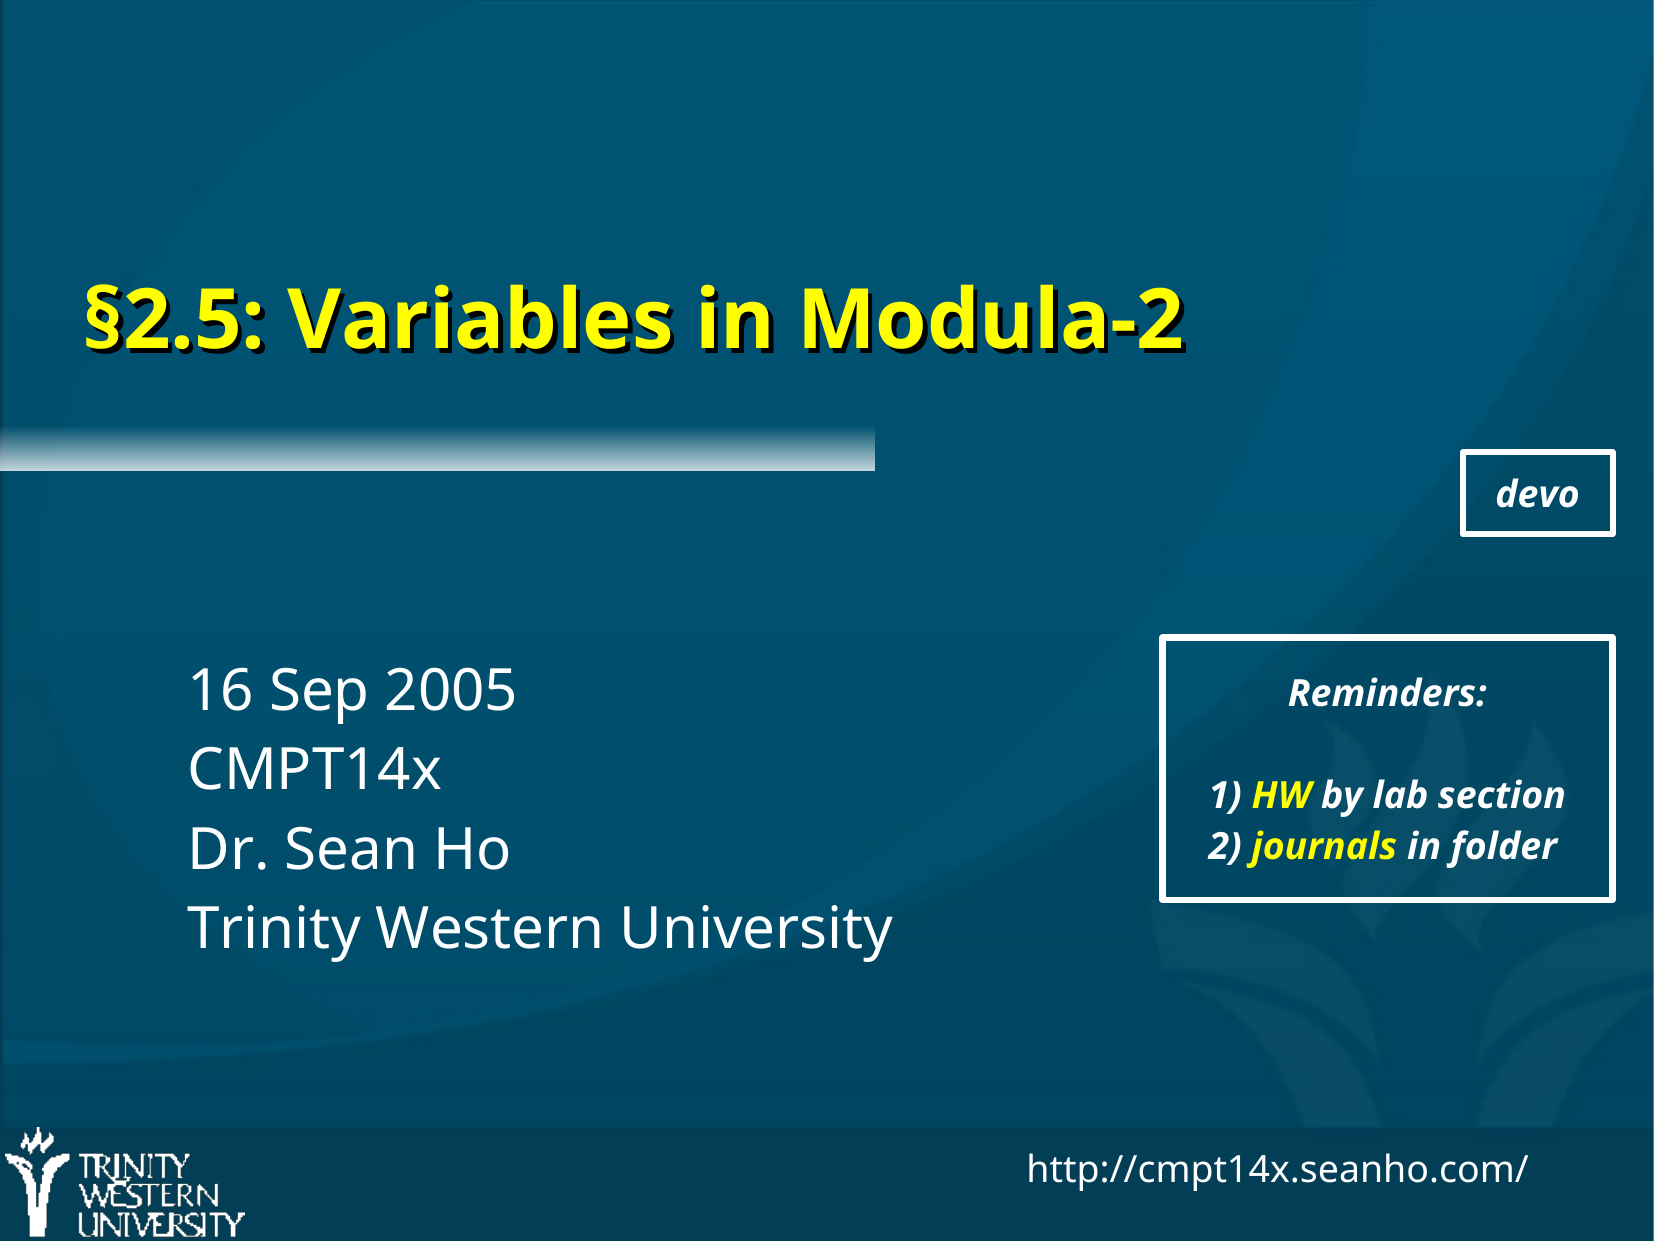

# §2.5: Variables in Modula-2
devo
16 Sep 2005
CMPT14x
Dr. Sean Ho
Trinity Western University
Reminders:
1) HW by lab section
2) journals in folder
http://cmpt14x.seanho.com/